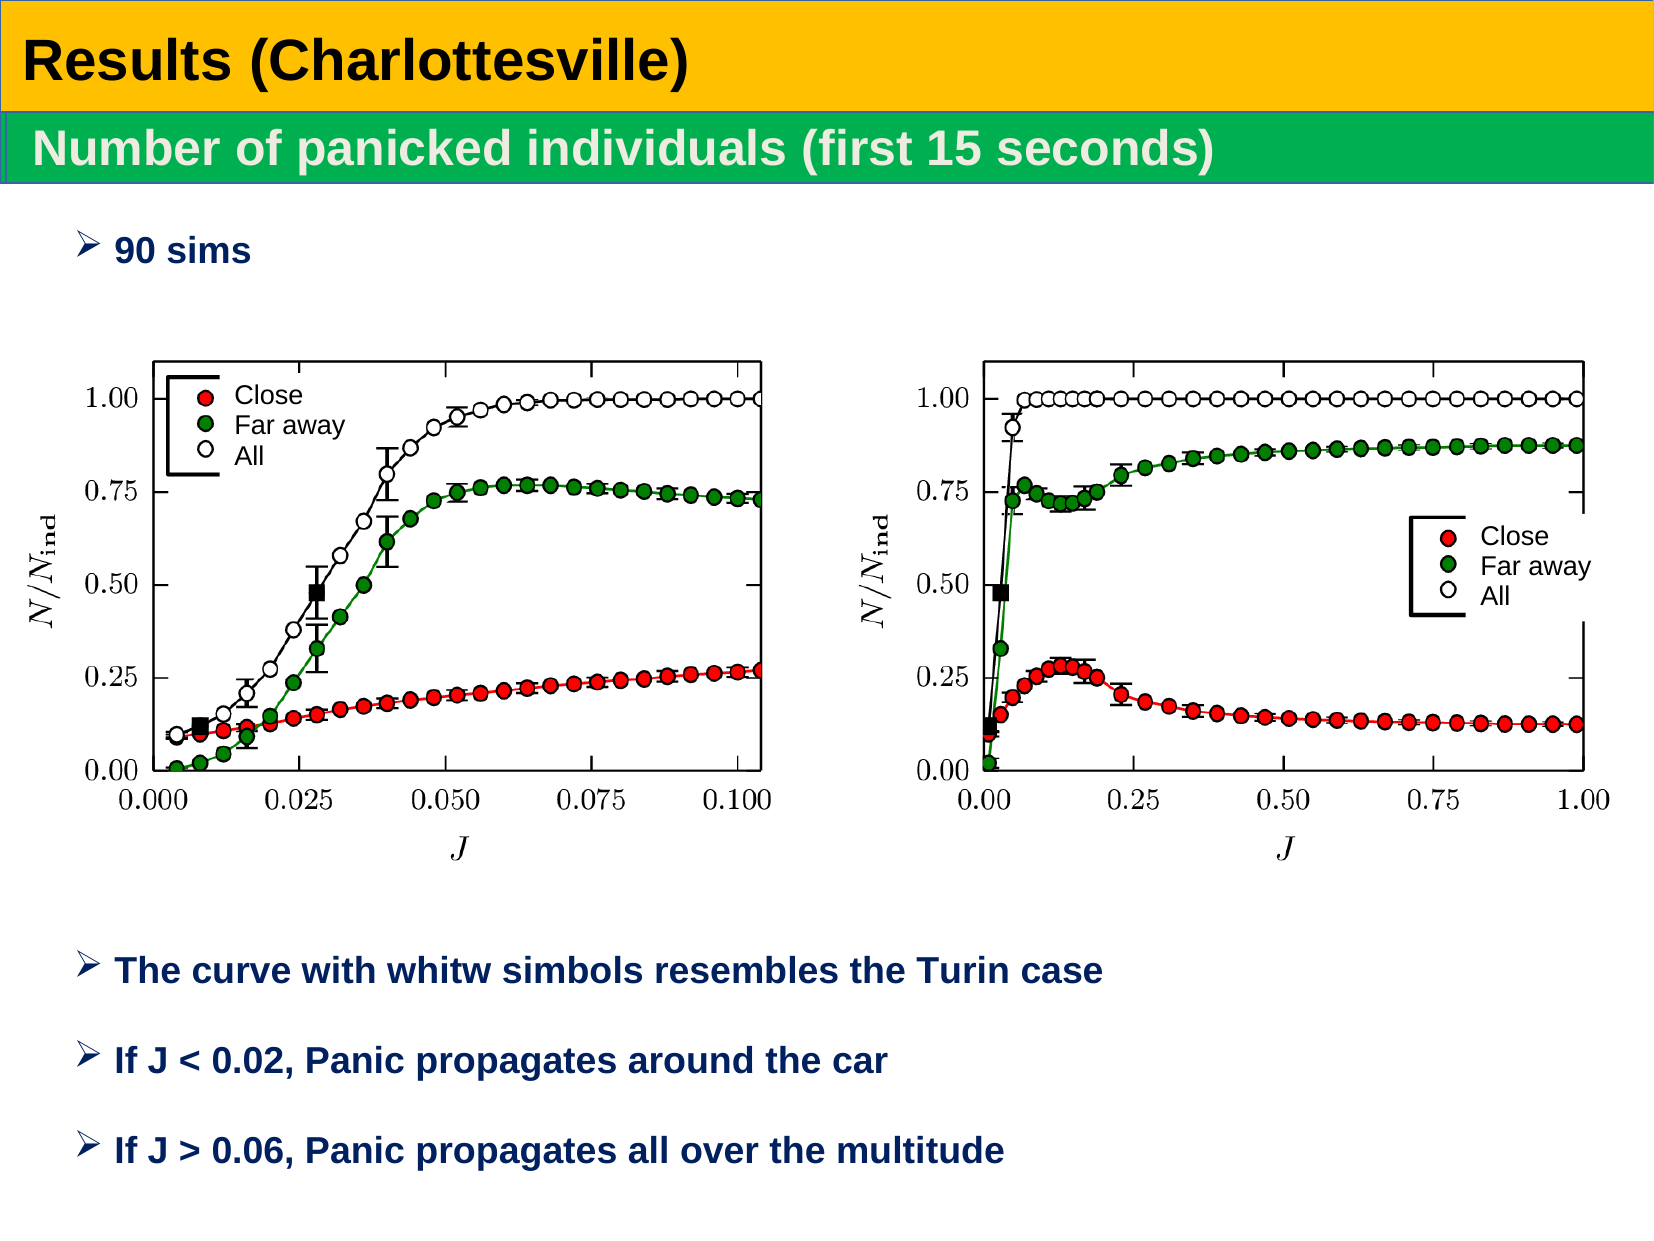

Introducción
Results (Charlottesville)
Number of panicked individuals (first 15 seconds)
 90 sims
Close
Far away
All
Close
Far away
All
 The curve with whitw simbols resembles the Turin case
 If J < 0.02, Panic propagates around the car
 If J > 0.06, Panic propagates all over the multitude